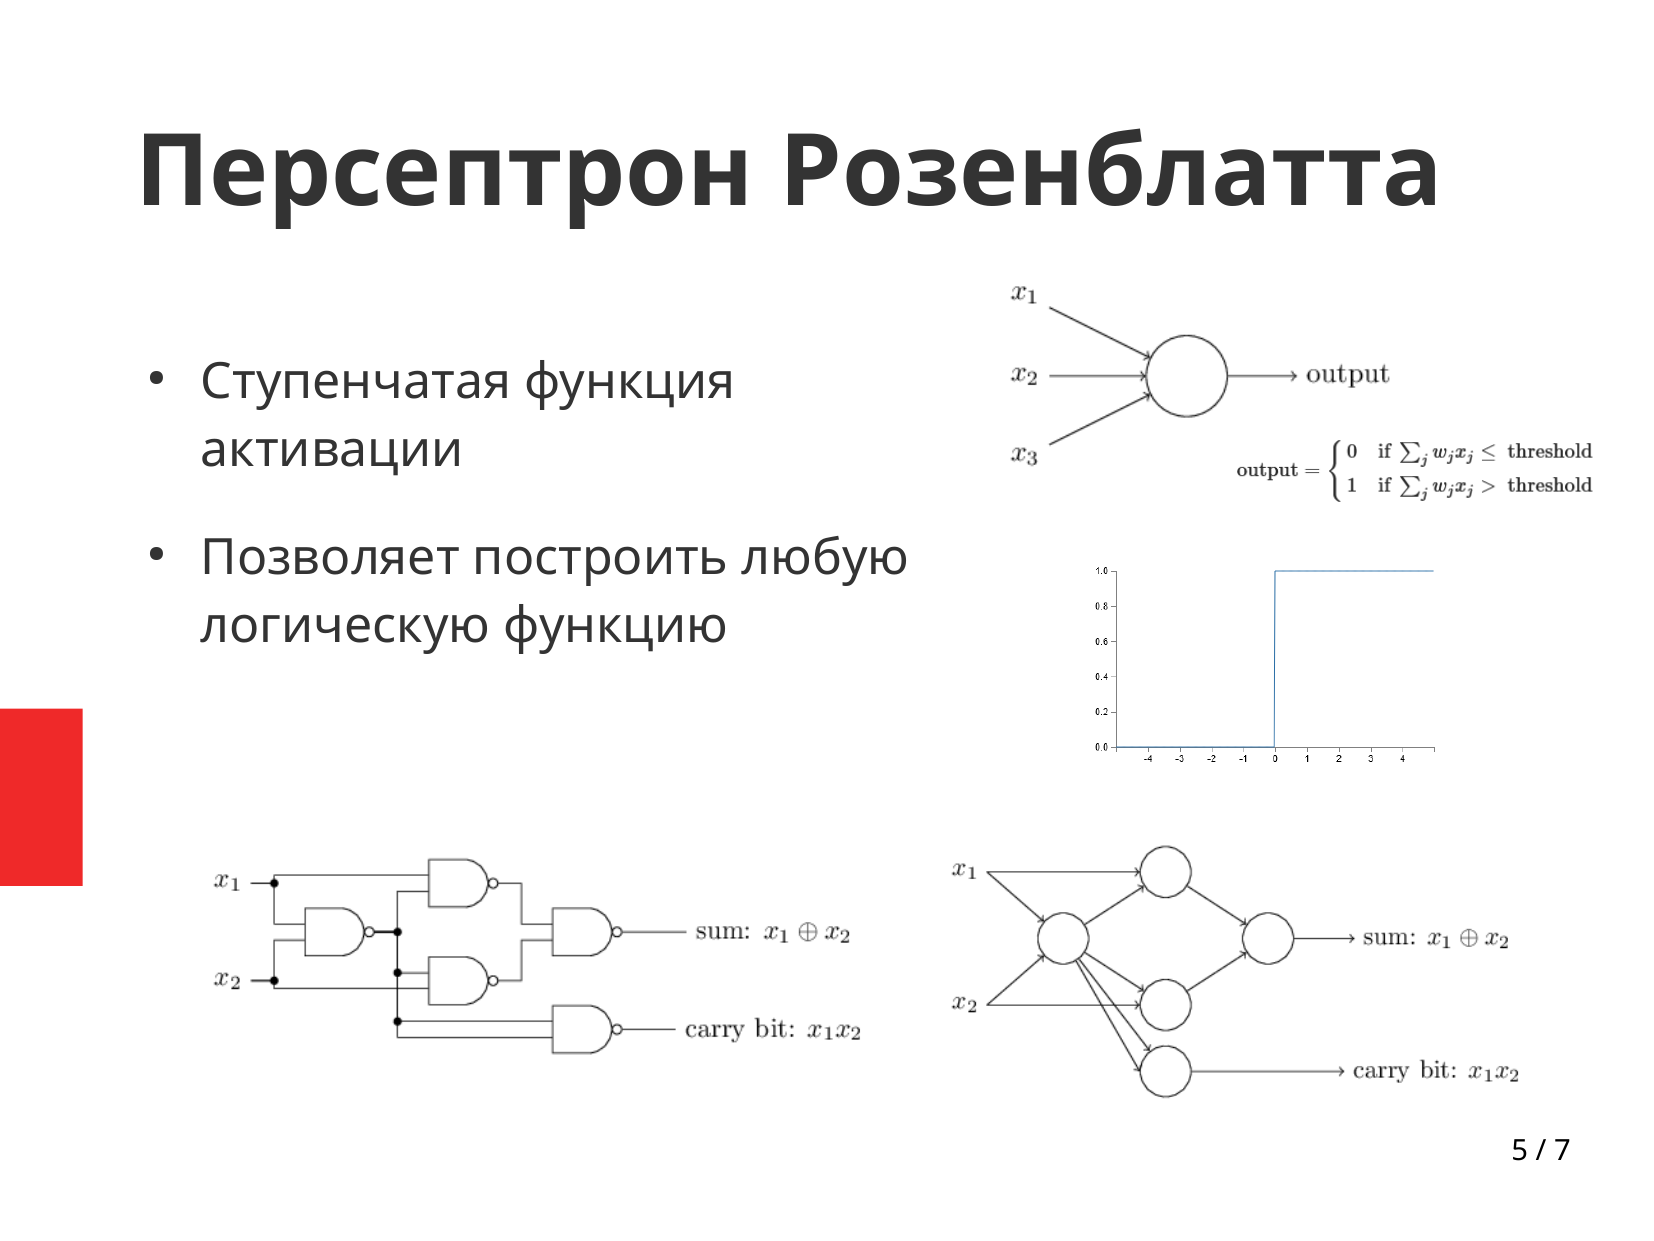

# Персептрон Розенблатта
Ступенчатая функция
активации
Позволяет построить любую
логическую функцию
5